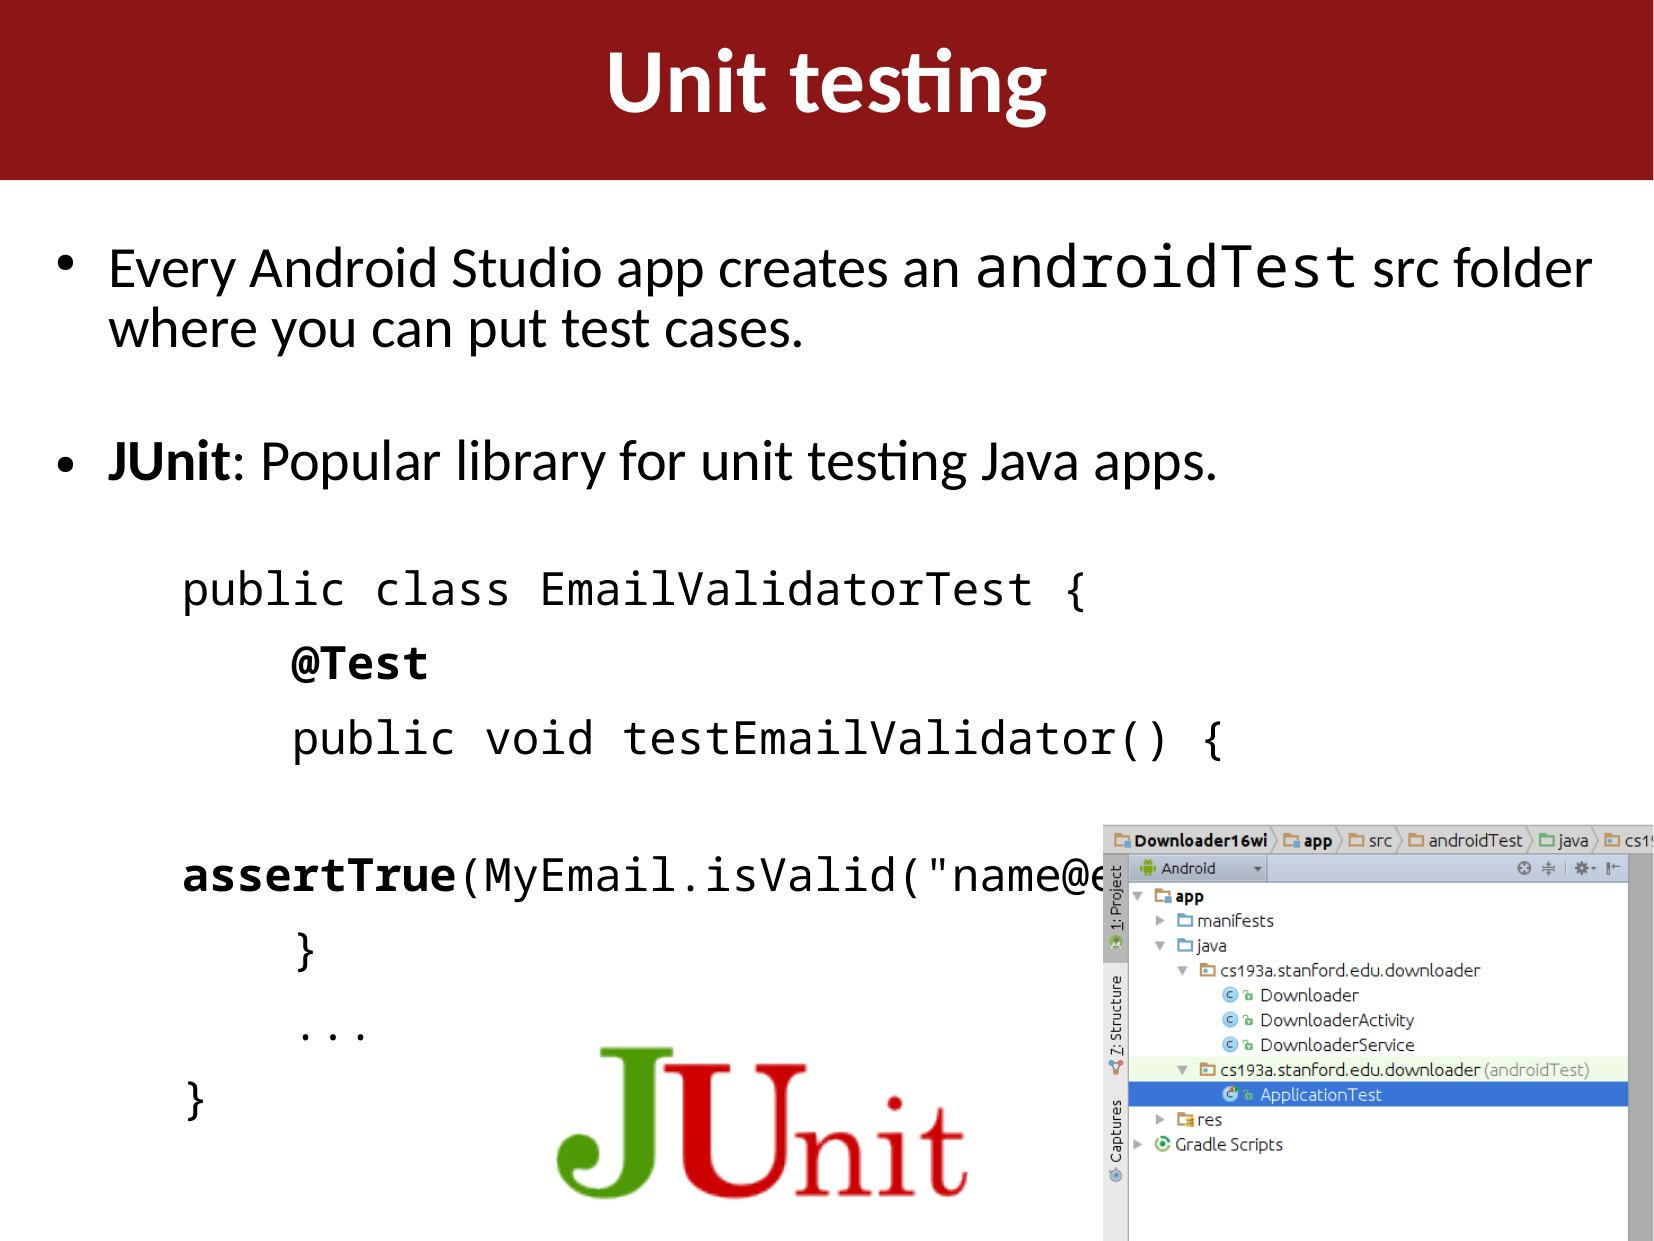

# Unit testing
Every Android Studio app creates an androidTest src folder where you can put test cases.
JUnit: Popular library for unit testing Java apps.
public class EmailValidatorTest {
 @Test
 public void testEmailValidator() {
 assertTrue(MyEmail.isValid("name@email.com"));
 }
 ...
}